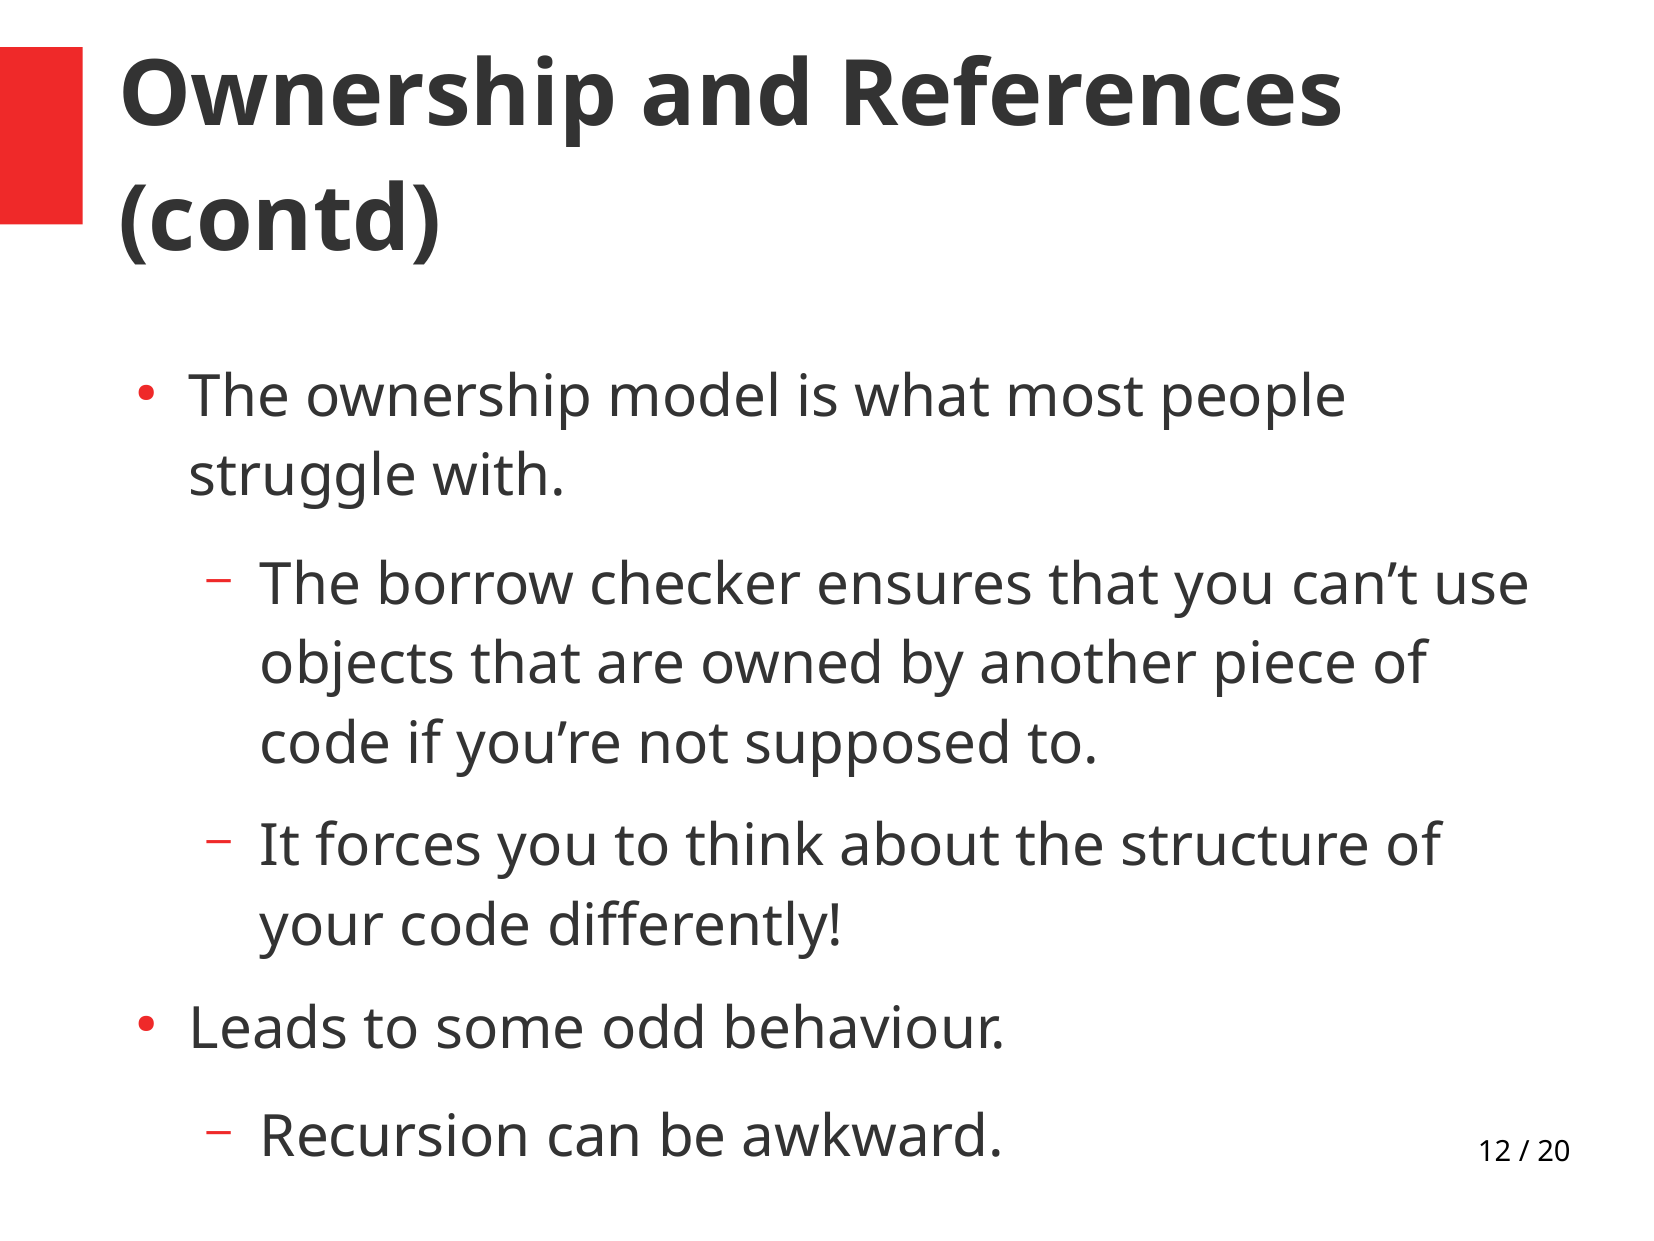

# Ownership and References (contd)
The ownership model is what most people struggle with.
The borrow checker ensures that you can’t use objects that are owned by another piece of code if you’re not supposed to.
It forces you to think about the structure of your code differently!
Leads to some odd behaviour.
Recursion can be awkward.
12